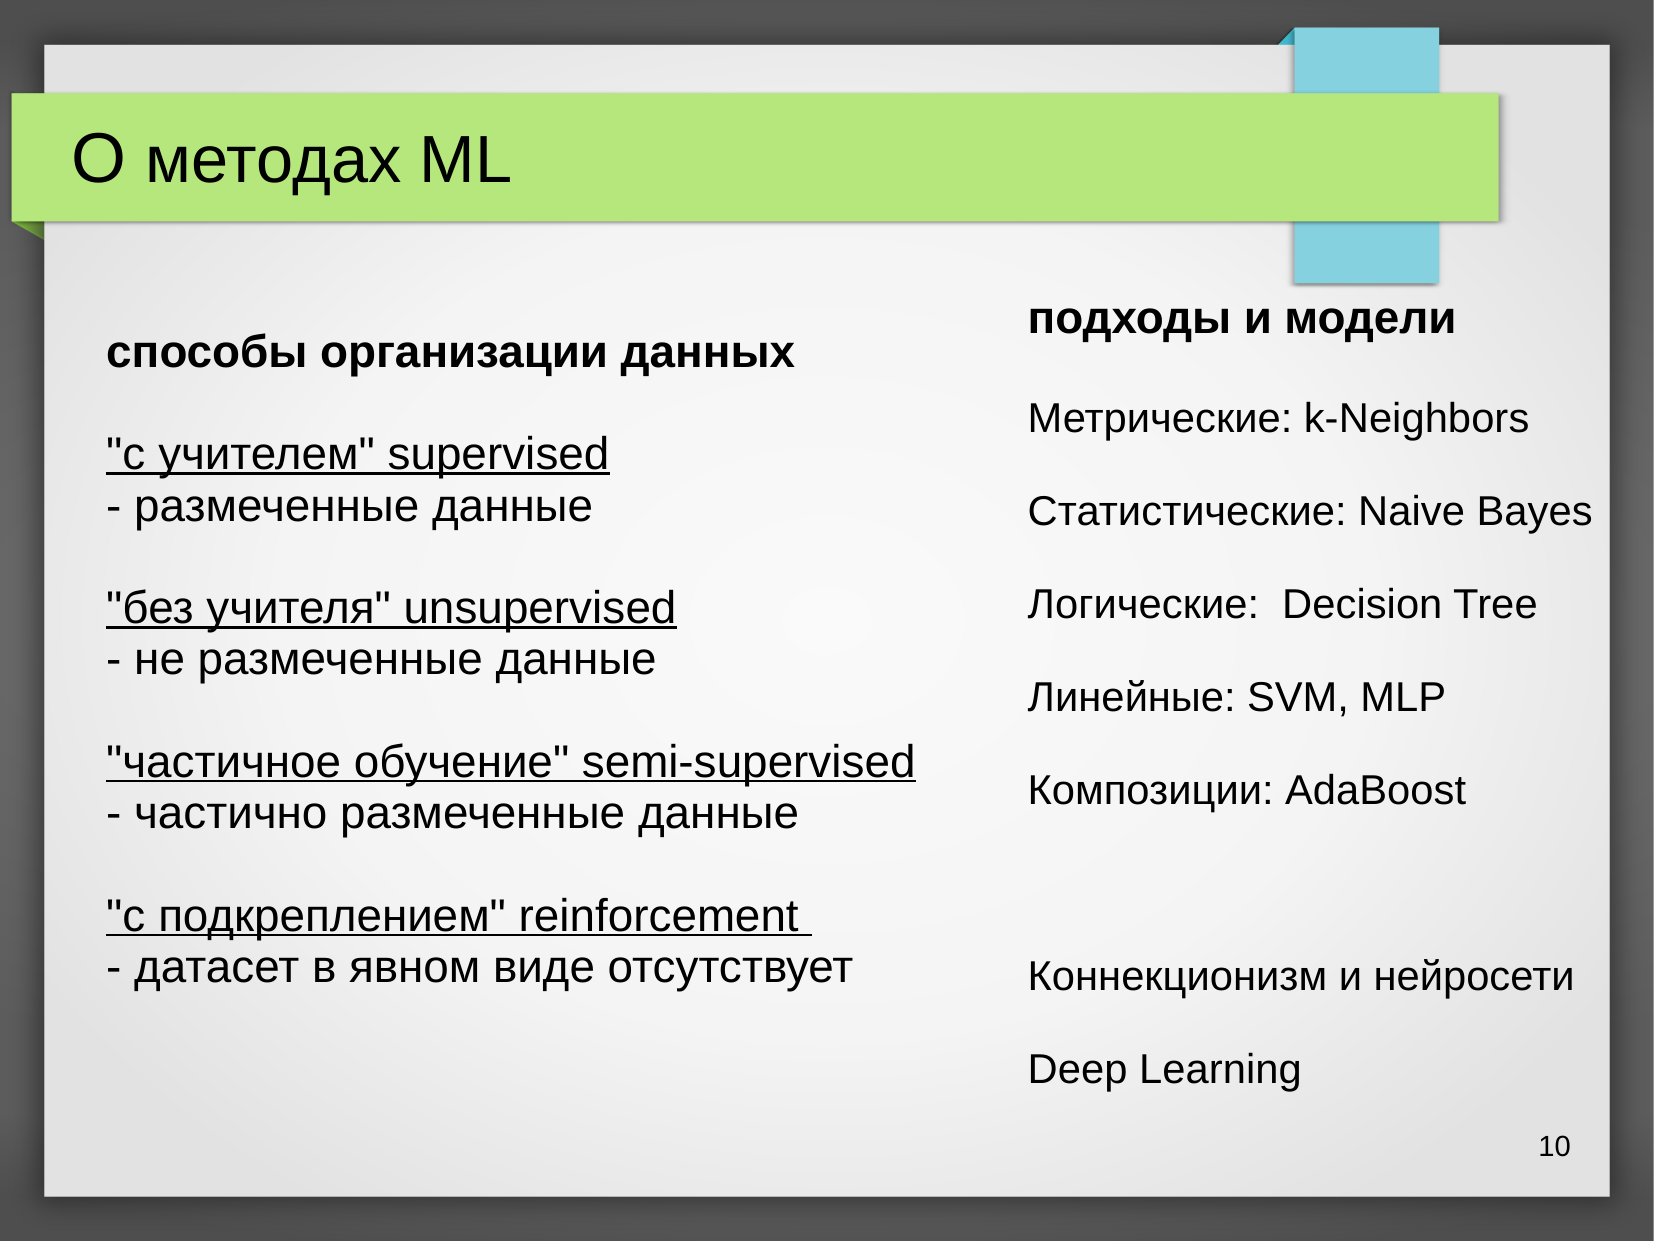

О методах ML
# подходы и модели
Метрические: k-Neighbors
Статистические: Naive Bayes
Логические: Decision Tree
Линейные: SVM, MLP
Композиции: AdaBoost
Коннекционизм и нейросети
Deep Learning
способы организации данных
"с учителем" supervised
- размеченные данные
"без учителя" unsupervised
- не размеченные данные
"частичное обучение" semi-supervised
- частично размеченные данные
"с подкреплением" reinforcement
- датасет в явном виде отсутствует
10